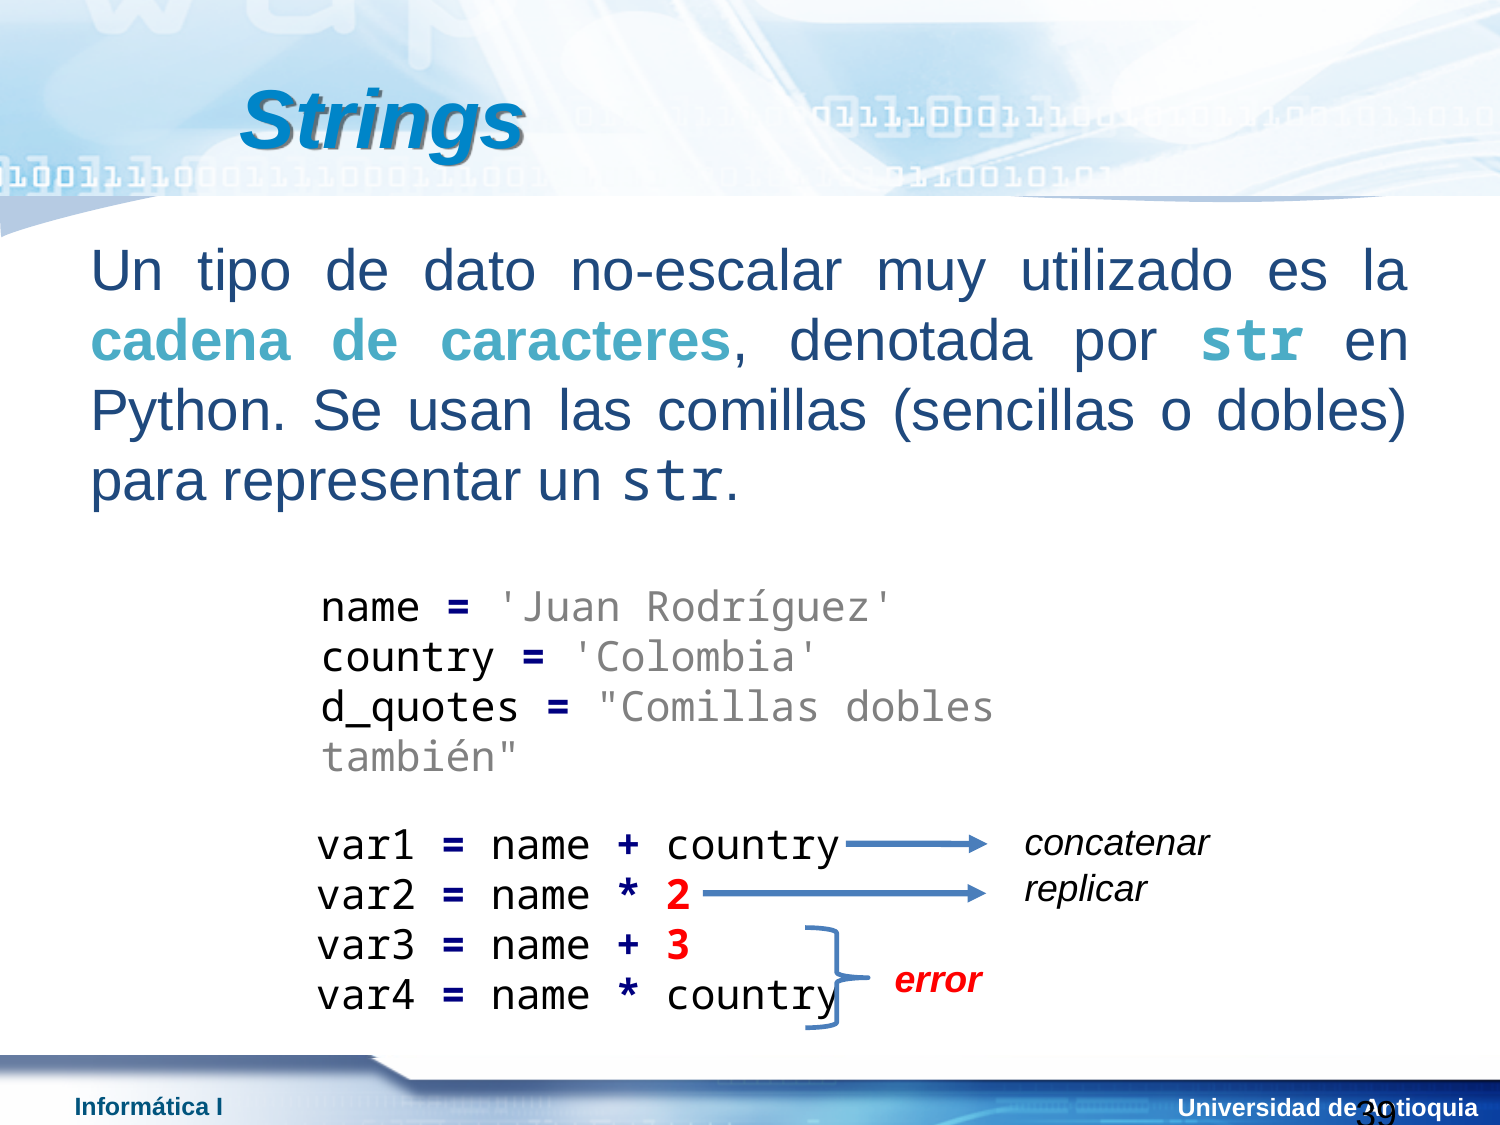

# Strings
Un tipo de dato no-escalar muy utilizado es la cadena de caracteres, denotada por str en Python. Se usan las comillas (sencillas o dobles) para representar un str.
name = 'Juan Rodríguez'
country = 'Colombia'
d_quotes = "Comillas dobles también"
var1 = name + country
var2 = name * 2
var3 = name + 3
var4 = name * country
concatenar
replicar
error